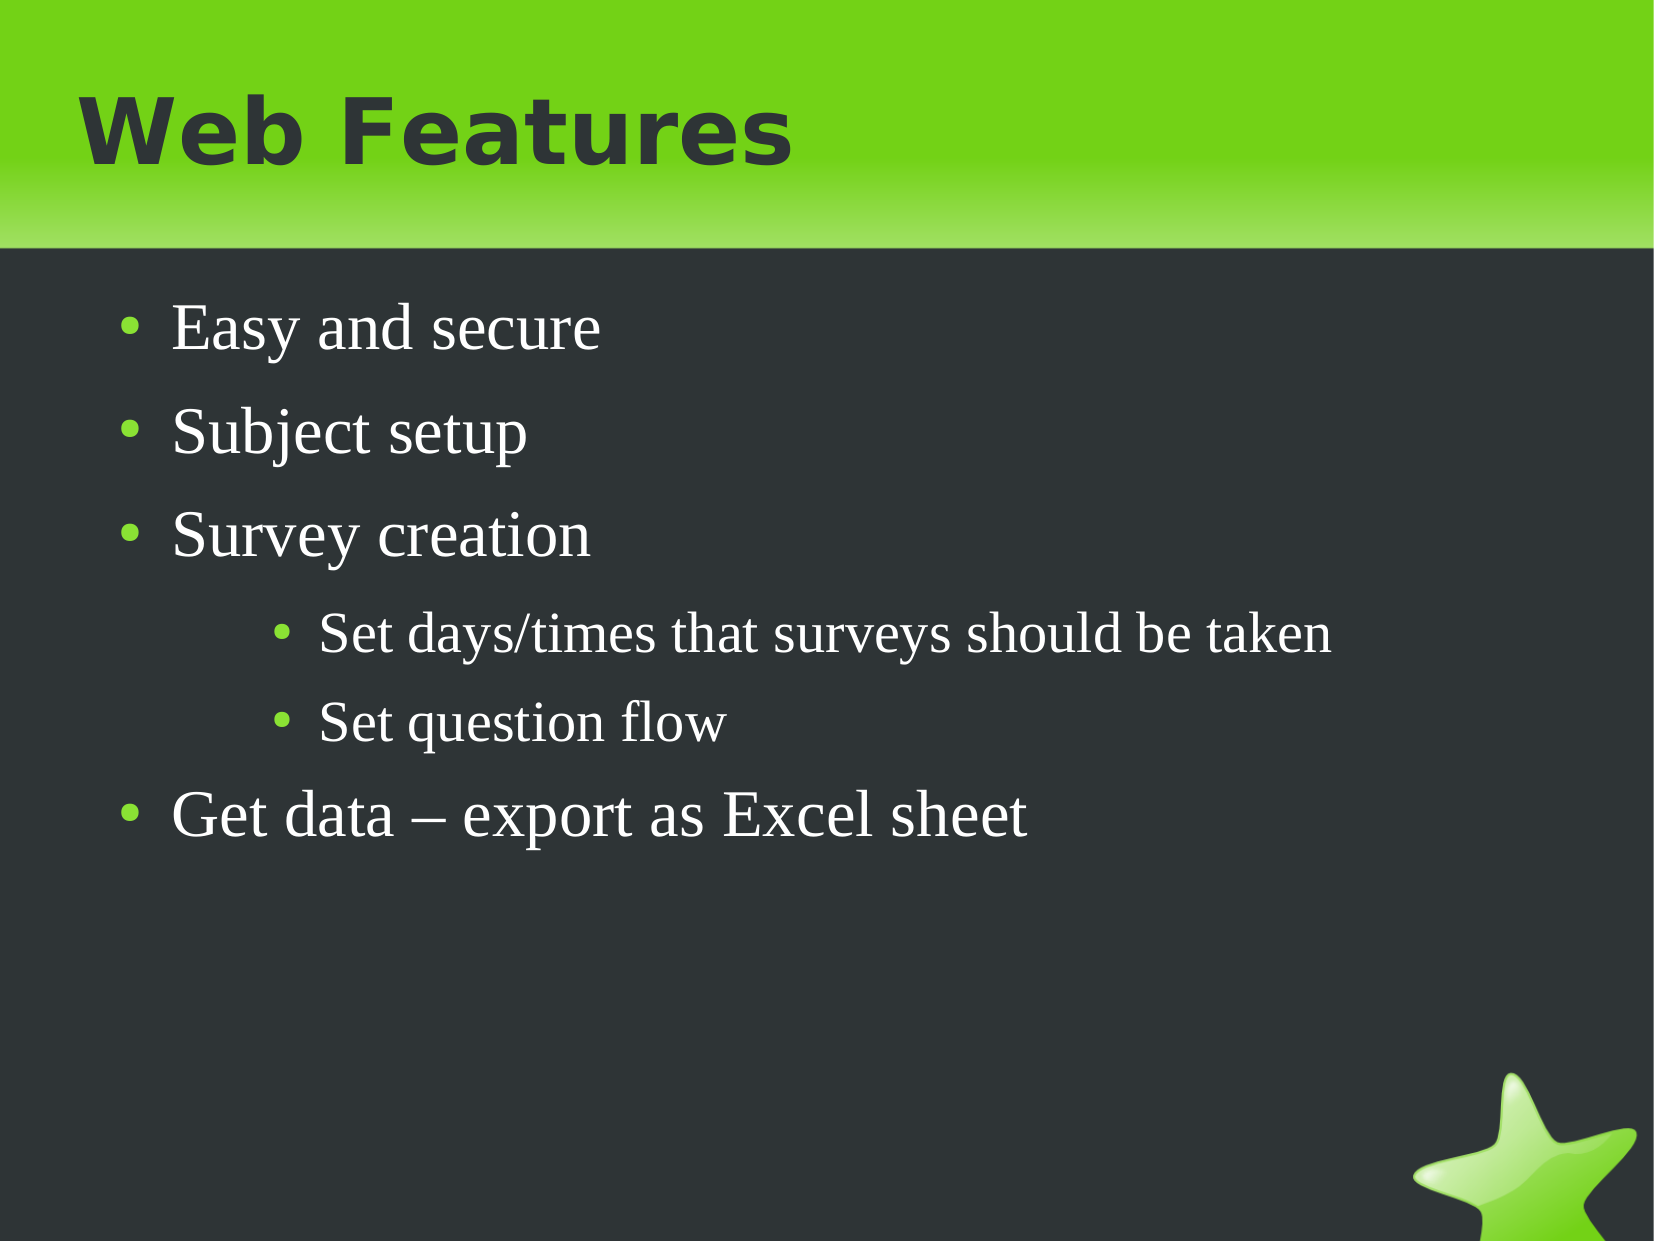

# Web Features
Easy and secure
Subject setup
Survey creation
Set days/times that surveys should be taken
Set question flow
Get data – export as Excel sheet